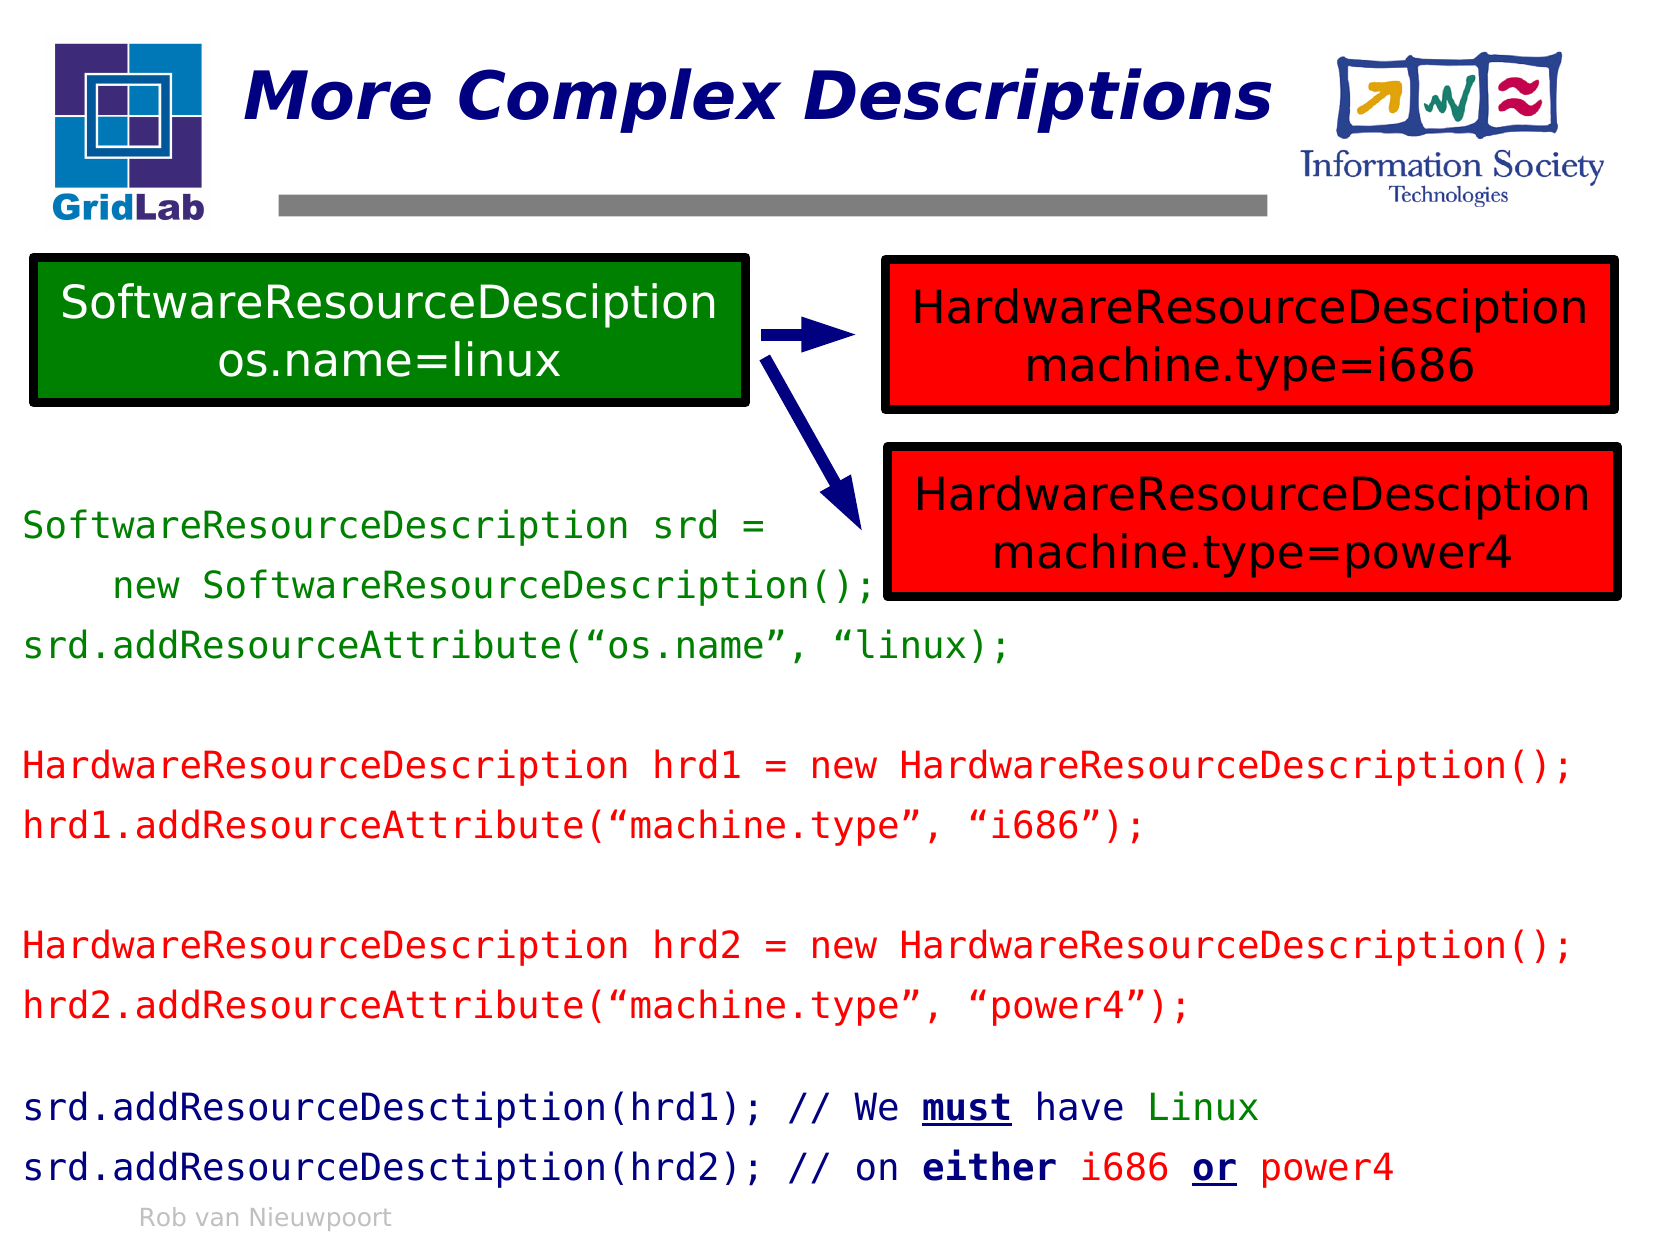

# More Complex Descriptions
SoftwareResourceDesciption
os.name=linux
HardwareResourceDesciption
machine.type=i686
HardwareResourceDesciption
machine.type=power4
SoftwareResourceDescription srd =
 new SoftwareResourceDescription();
srd.addResourceAttribute(“os.name”, “linux);
HardwareResourceDescription hrd1 = new HardwareResourceDescription();
hrd1.addResourceAttribute(“machine.type”, “i686”);
HardwareResourceDescription hrd2 = new HardwareResourceDescription();
hrd2.addResourceAttribute(“machine.type”, “power4”);
srd.addResourceDesctiption(hrd1); // We must have Linux
srd.addResourceDesctiption(hrd2); // on either i686 or power4